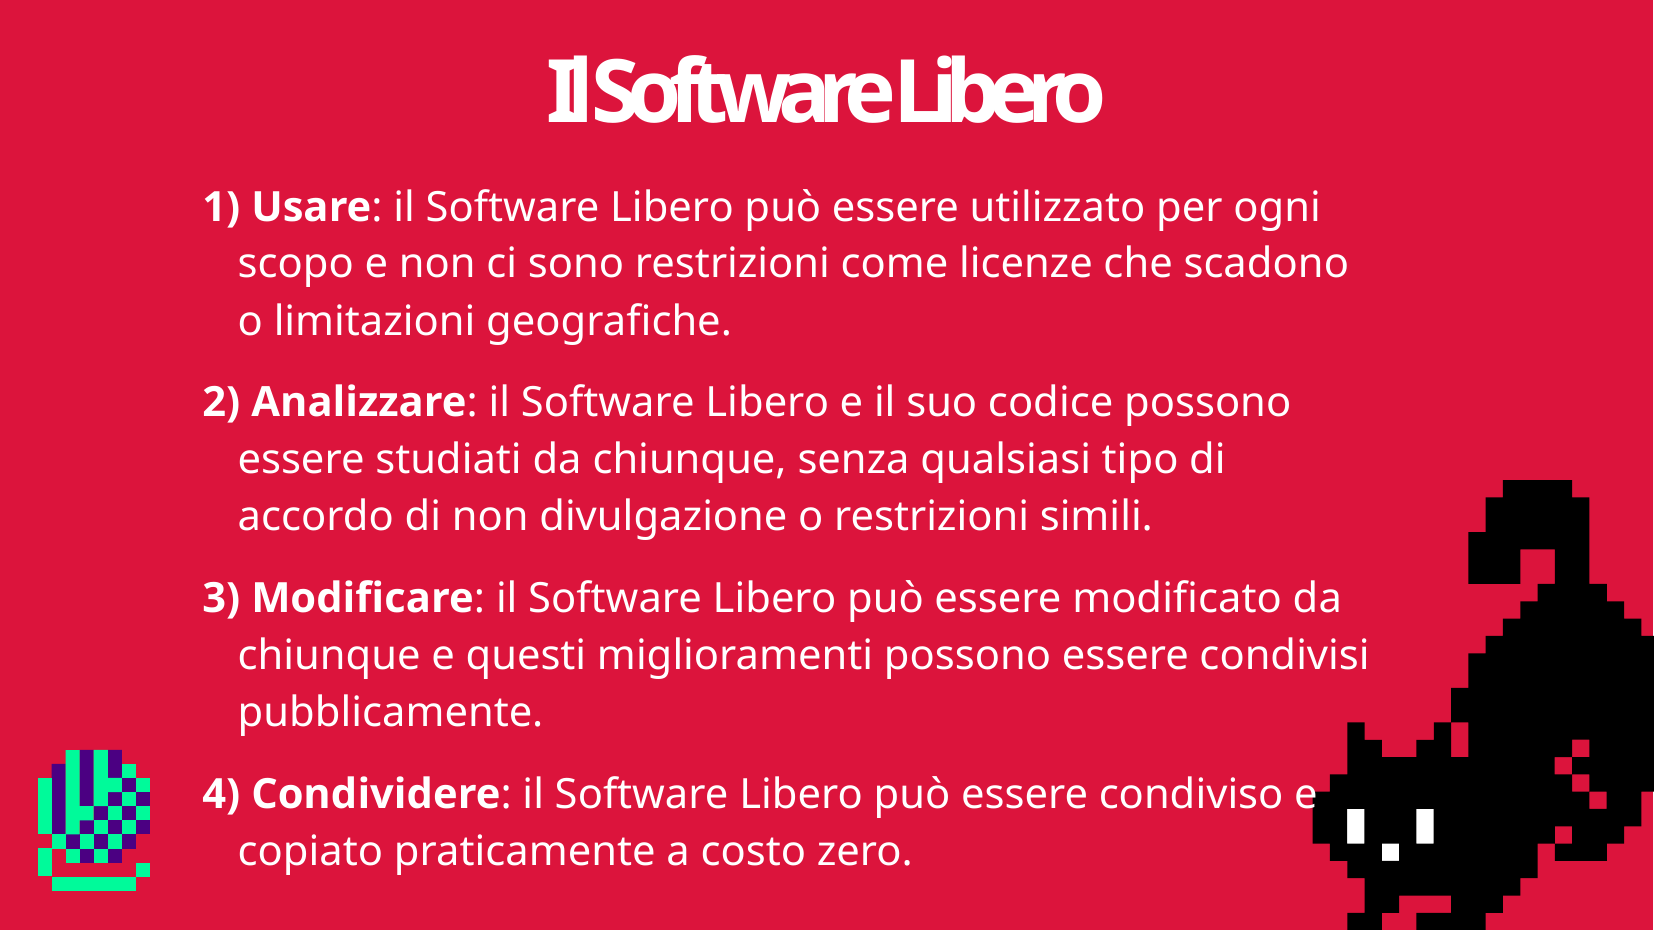

# Il Software Libero
 Usare: il Software Libero può essere utilizzato per ogni scopo e non ci sono restrizioni come licenze che scadono o limitazioni geografiche.
 Analizzare: il Software Libero e il suo codice possono essere studiati da chiunque, senza qualsiasi tipo di accordo di non divulgazione o restrizioni simili.
 Modificare: il Software Libero può essere modificato da chiunque e questi miglioramenti possono essere condivisi pubblicamente.
 Condividere: il Software Libero può essere condiviso e copiato praticamente a costo zero.